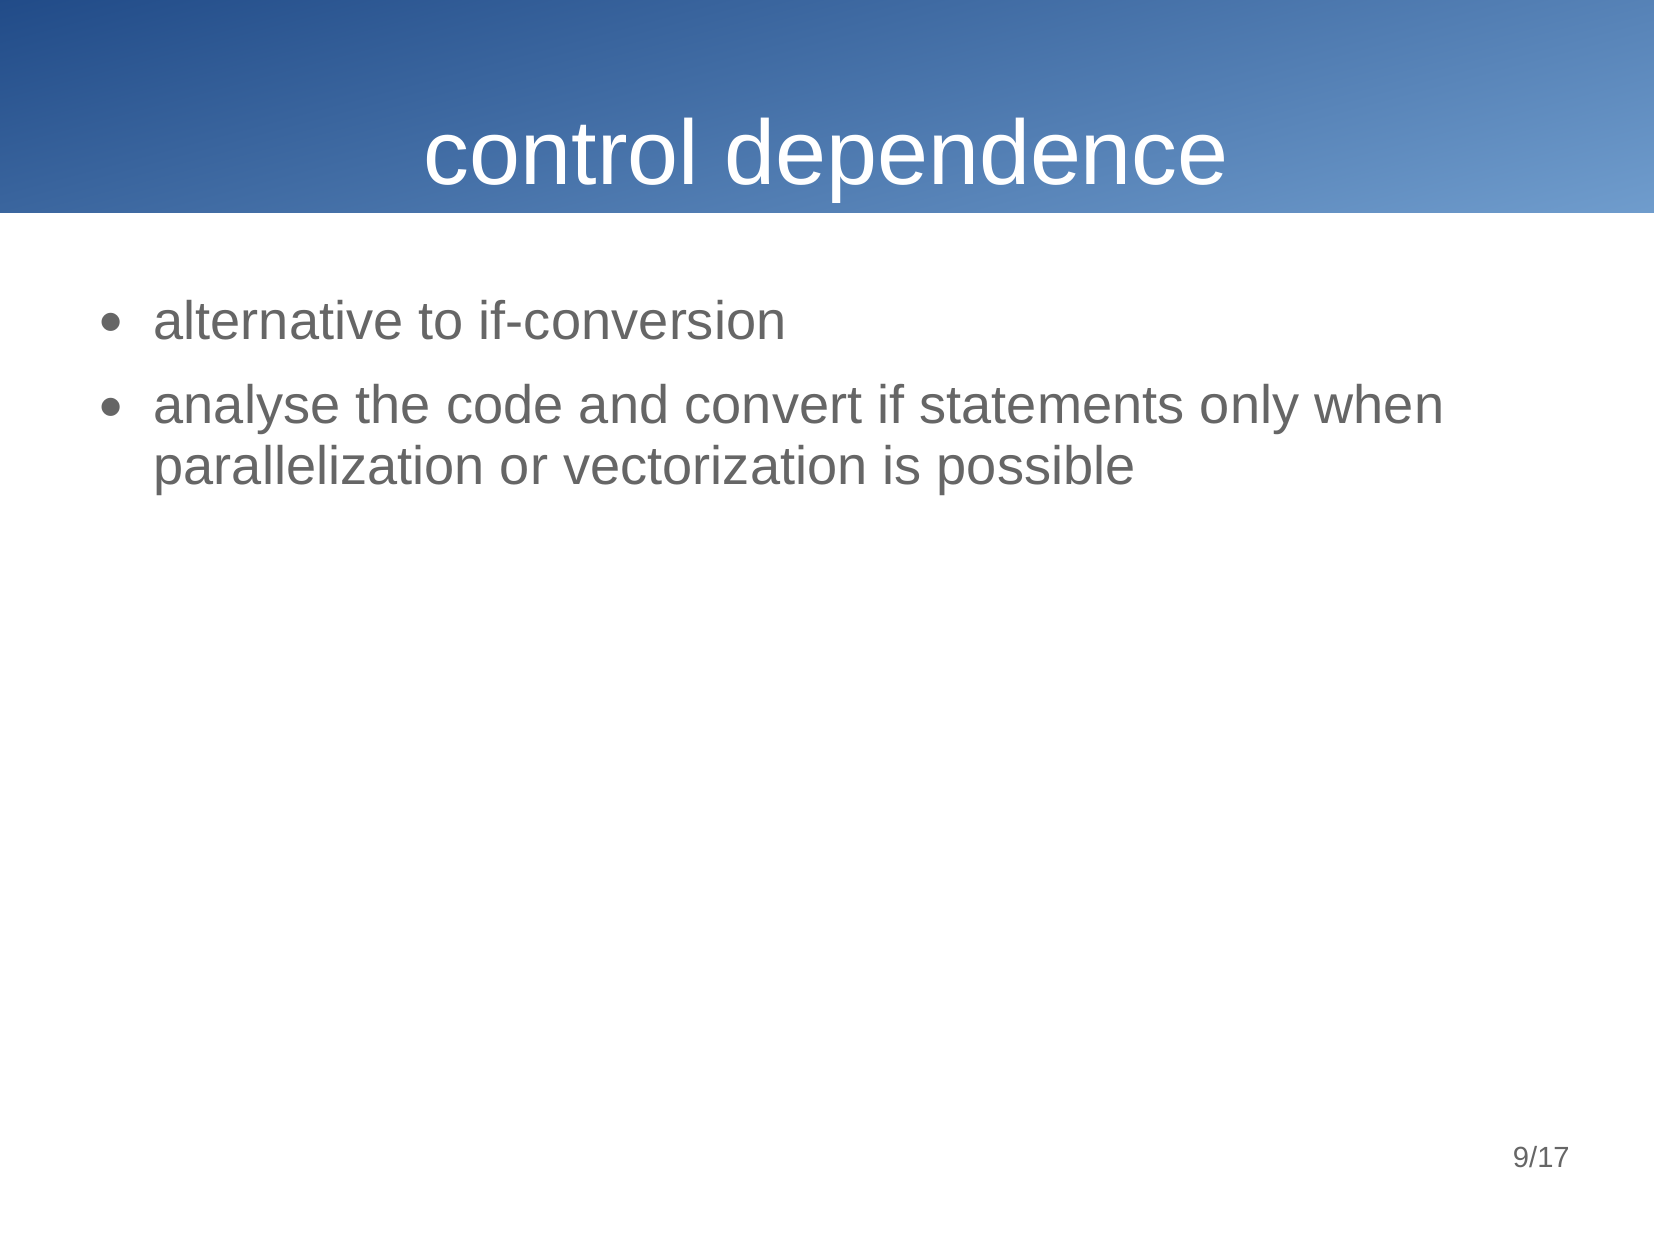

# control dependence
alternative to if-conversion
analyse the code and convert if statements only when parallelization or vectorization is possible